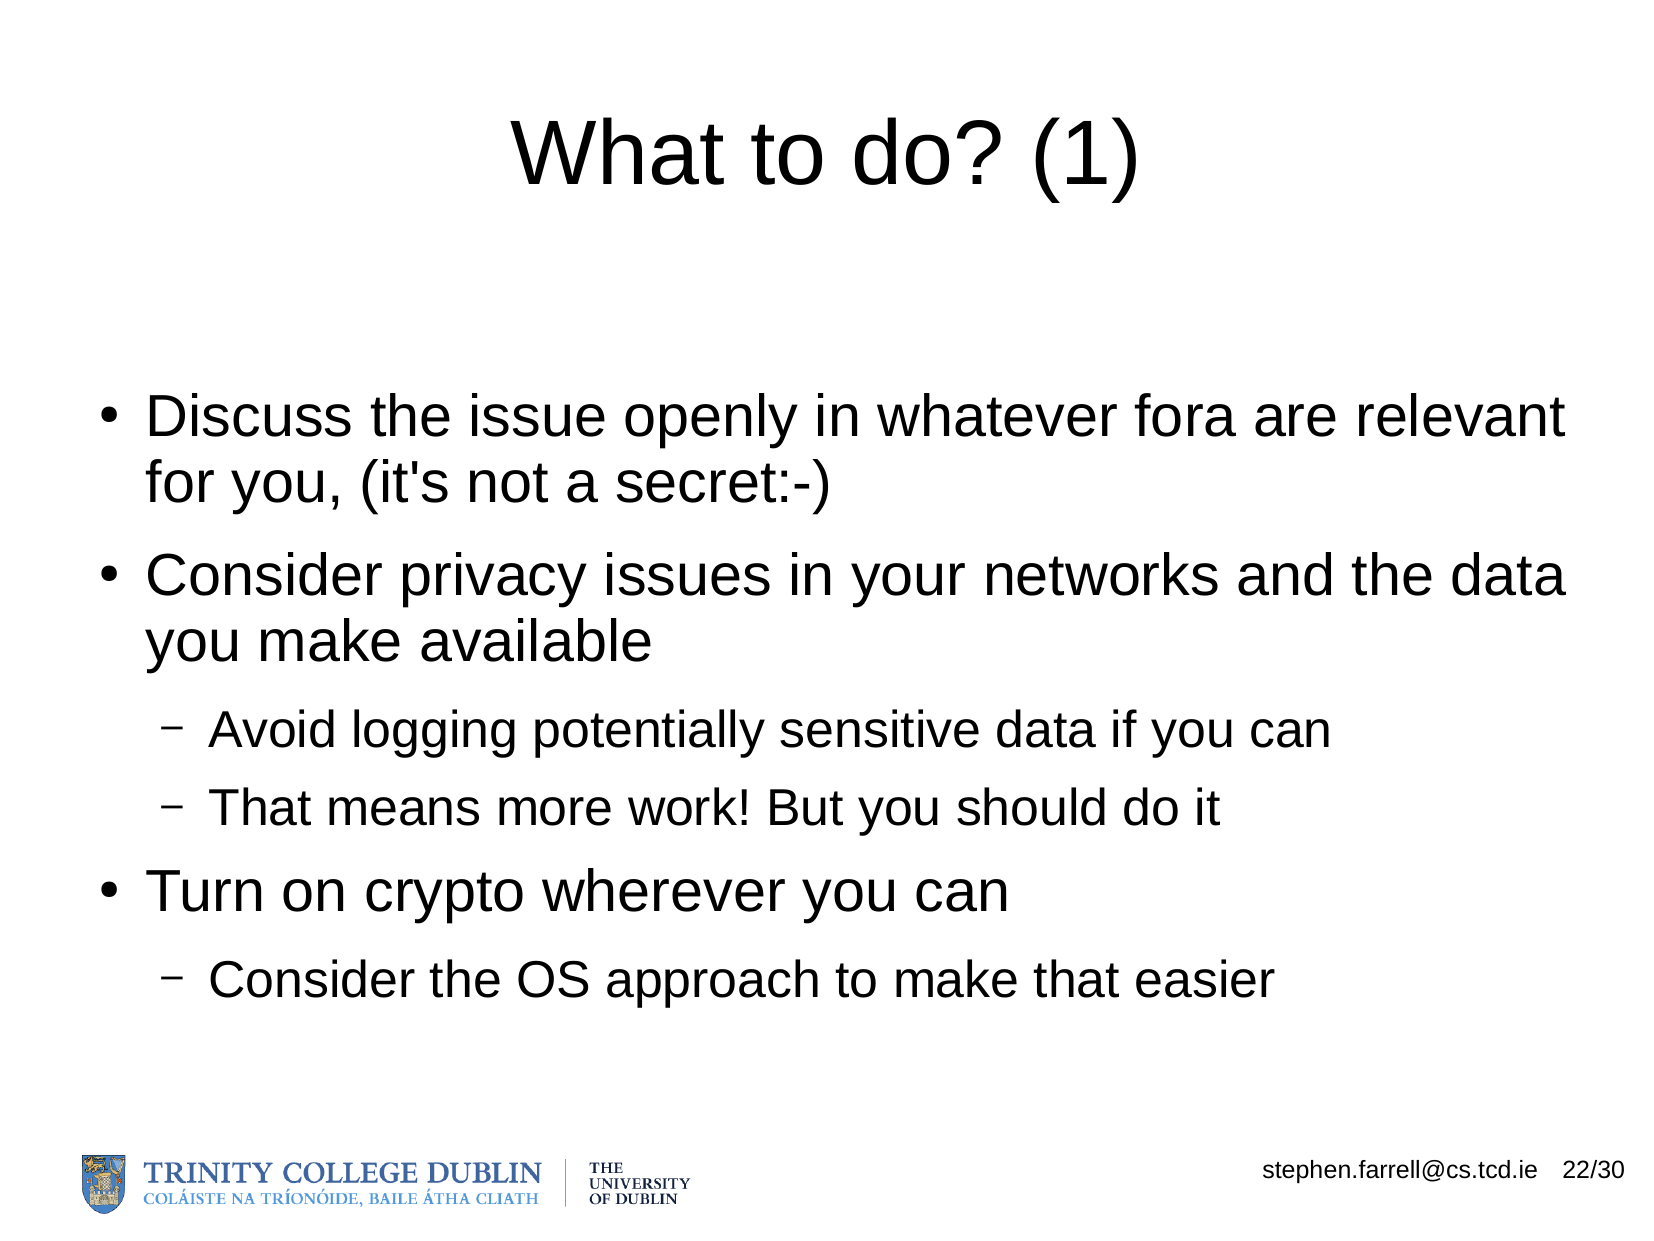

# What to do? (1)
Discuss the issue openly in whatever fora are relevant for you, (it's not a secret:-)
Consider privacy issues in your networks and the data you make available
Avoid logging potentially sensitive data if you can
That means more work! But you should do it
Turn on crypto wherever you can
Consider the OS approach to make that easier